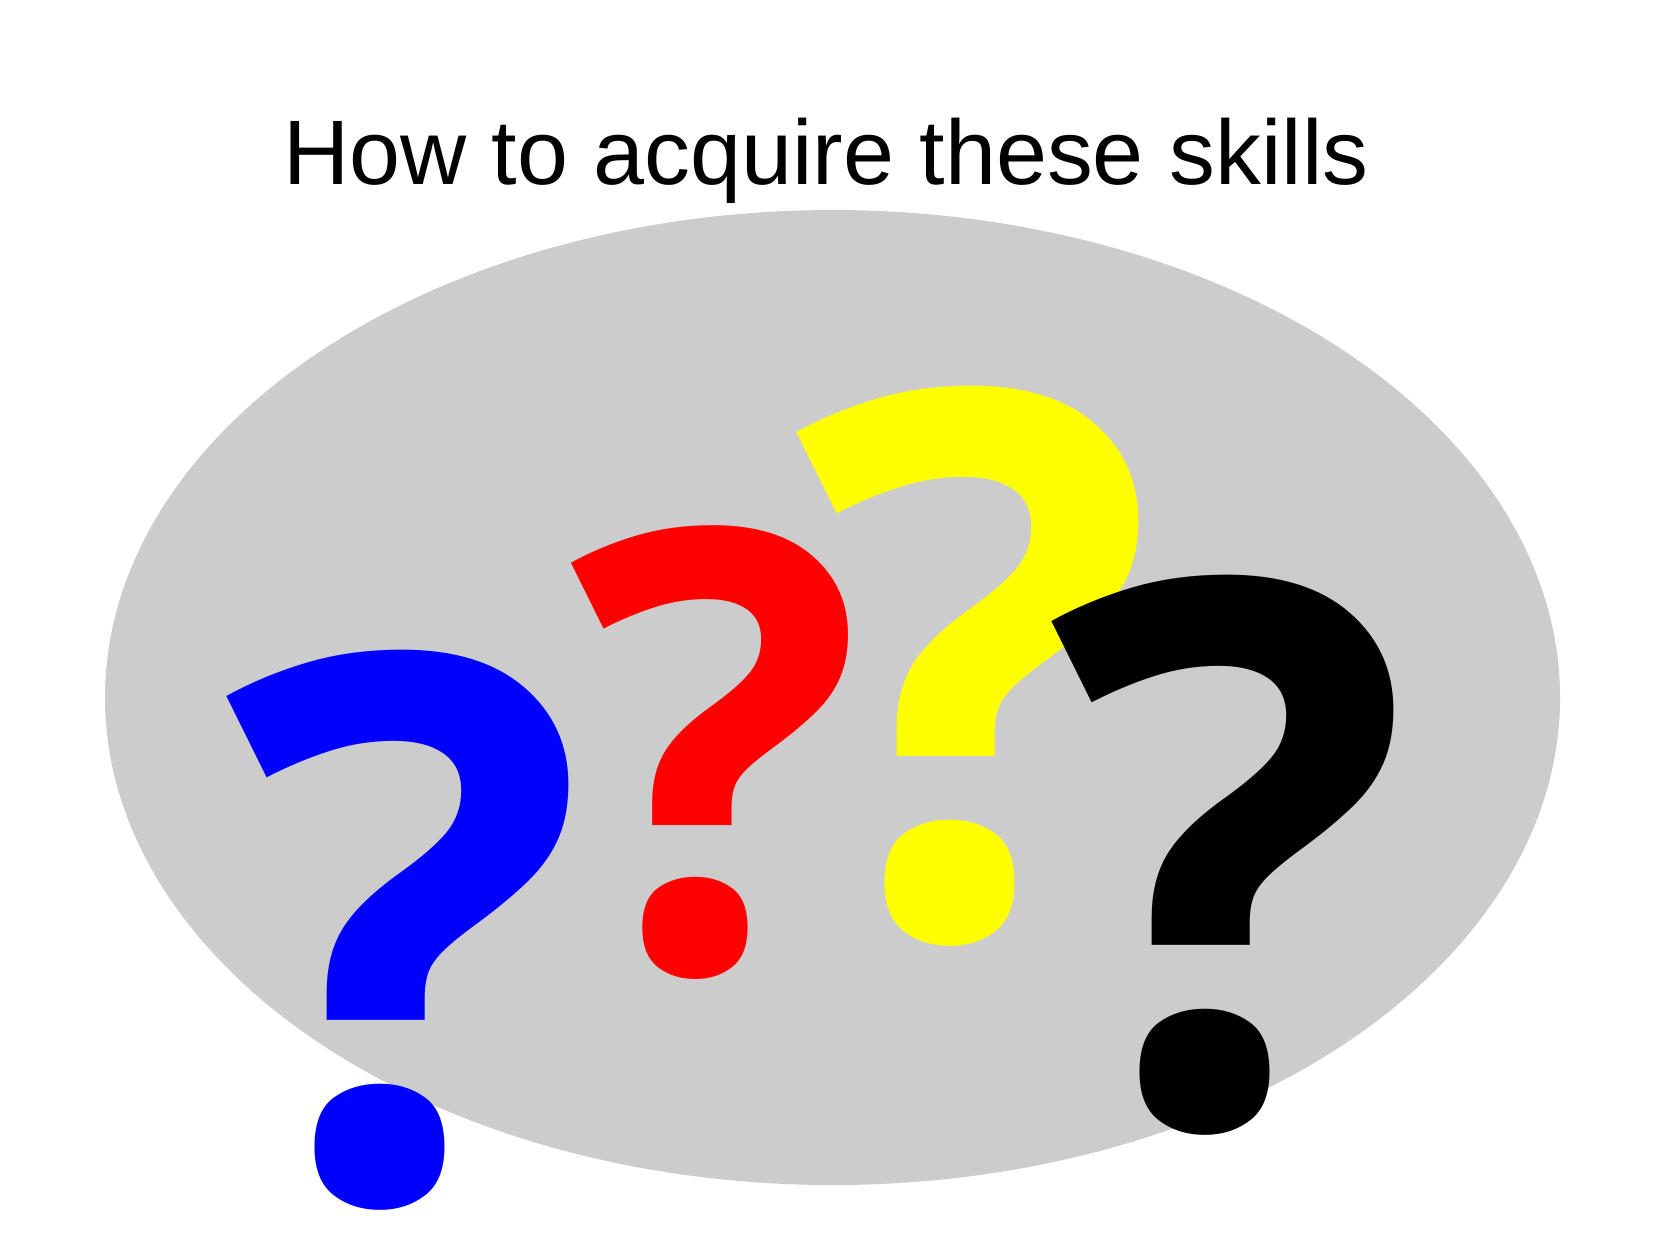

# How to acquire these skills
?
?
?
?